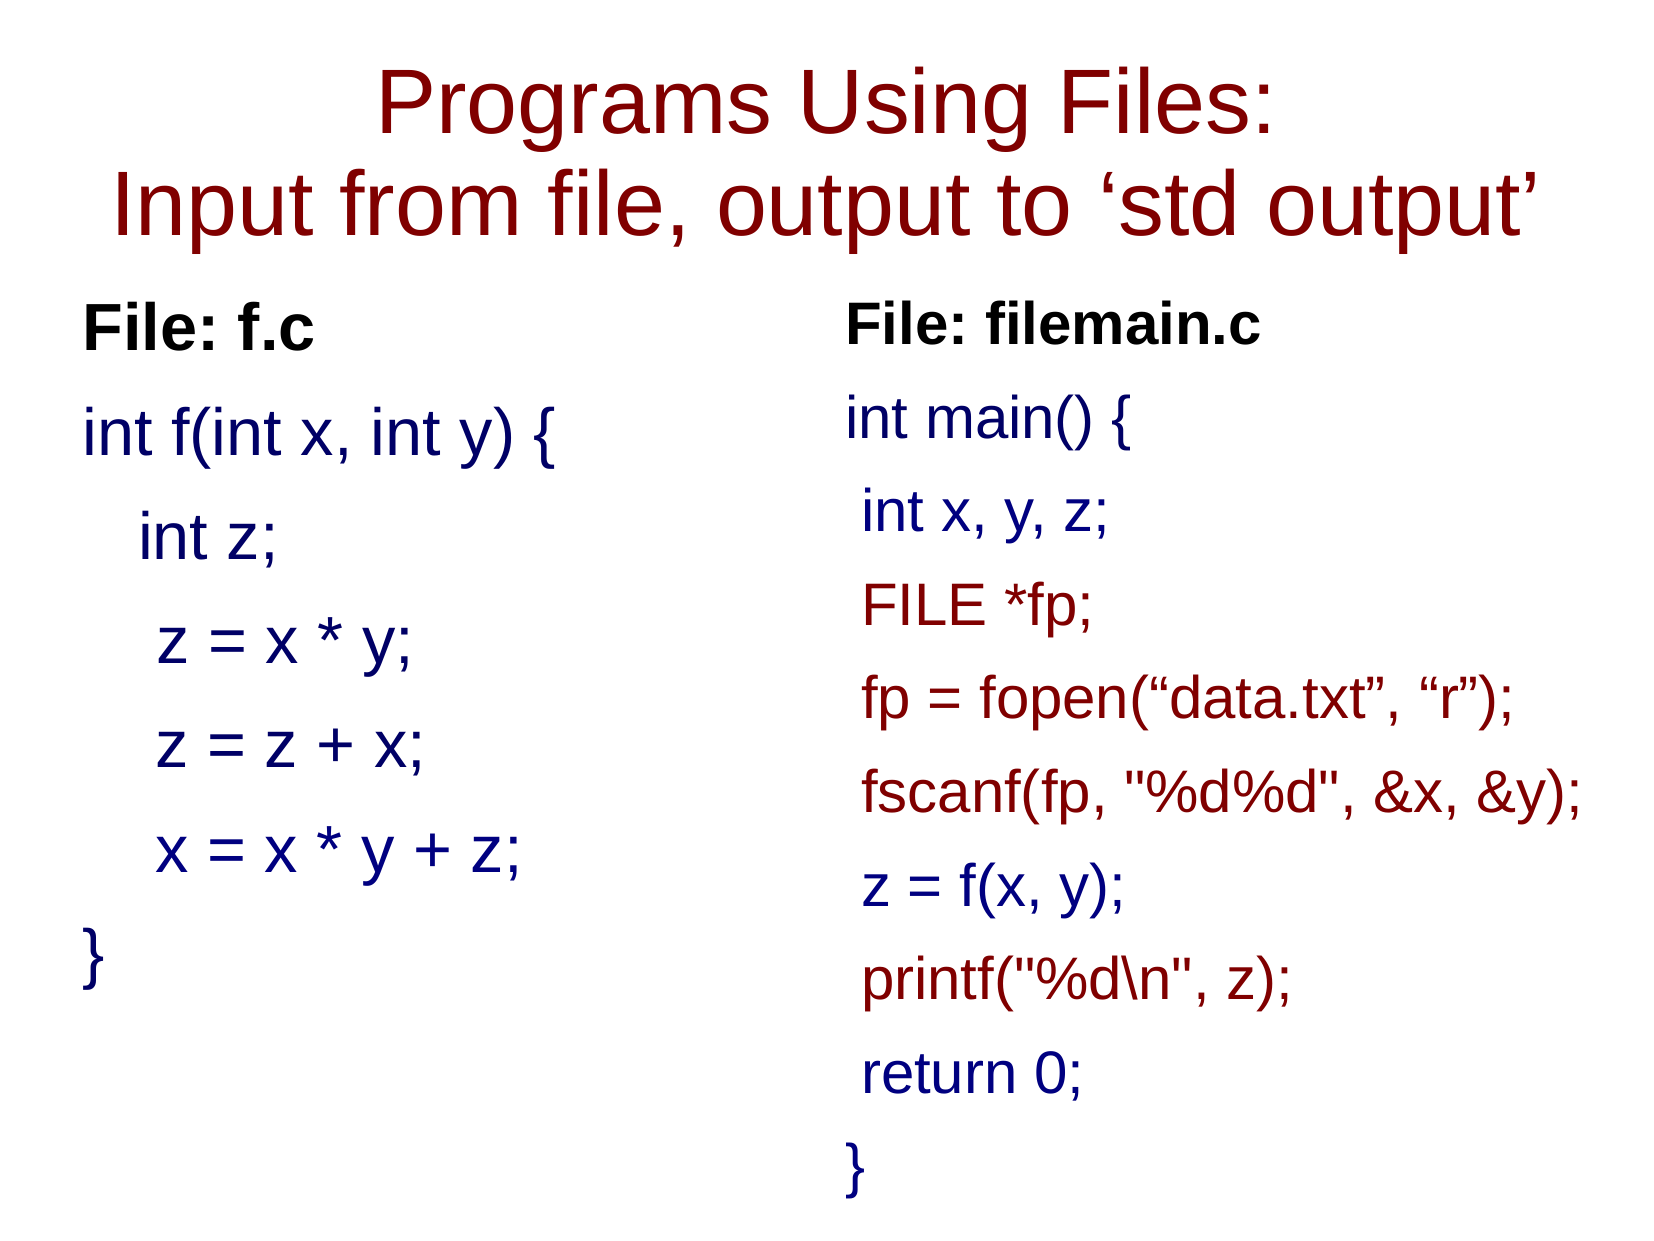

# Programs Using Files: Input from file, output to ‘std output’
File: f.c
int f(int x, int y) {
 int z;
 z = x * y;
 z = z + x;
 x = x * y + z;
}
File: filemain.c
int main() {
int x, y, z;
FILE *fp;
fp = fopen(“data.txt”, “r”);
fscanf(fp, "%d%d", &x, &y);
z = f(x, y);
printf("%d\n", z);
return 0;
}